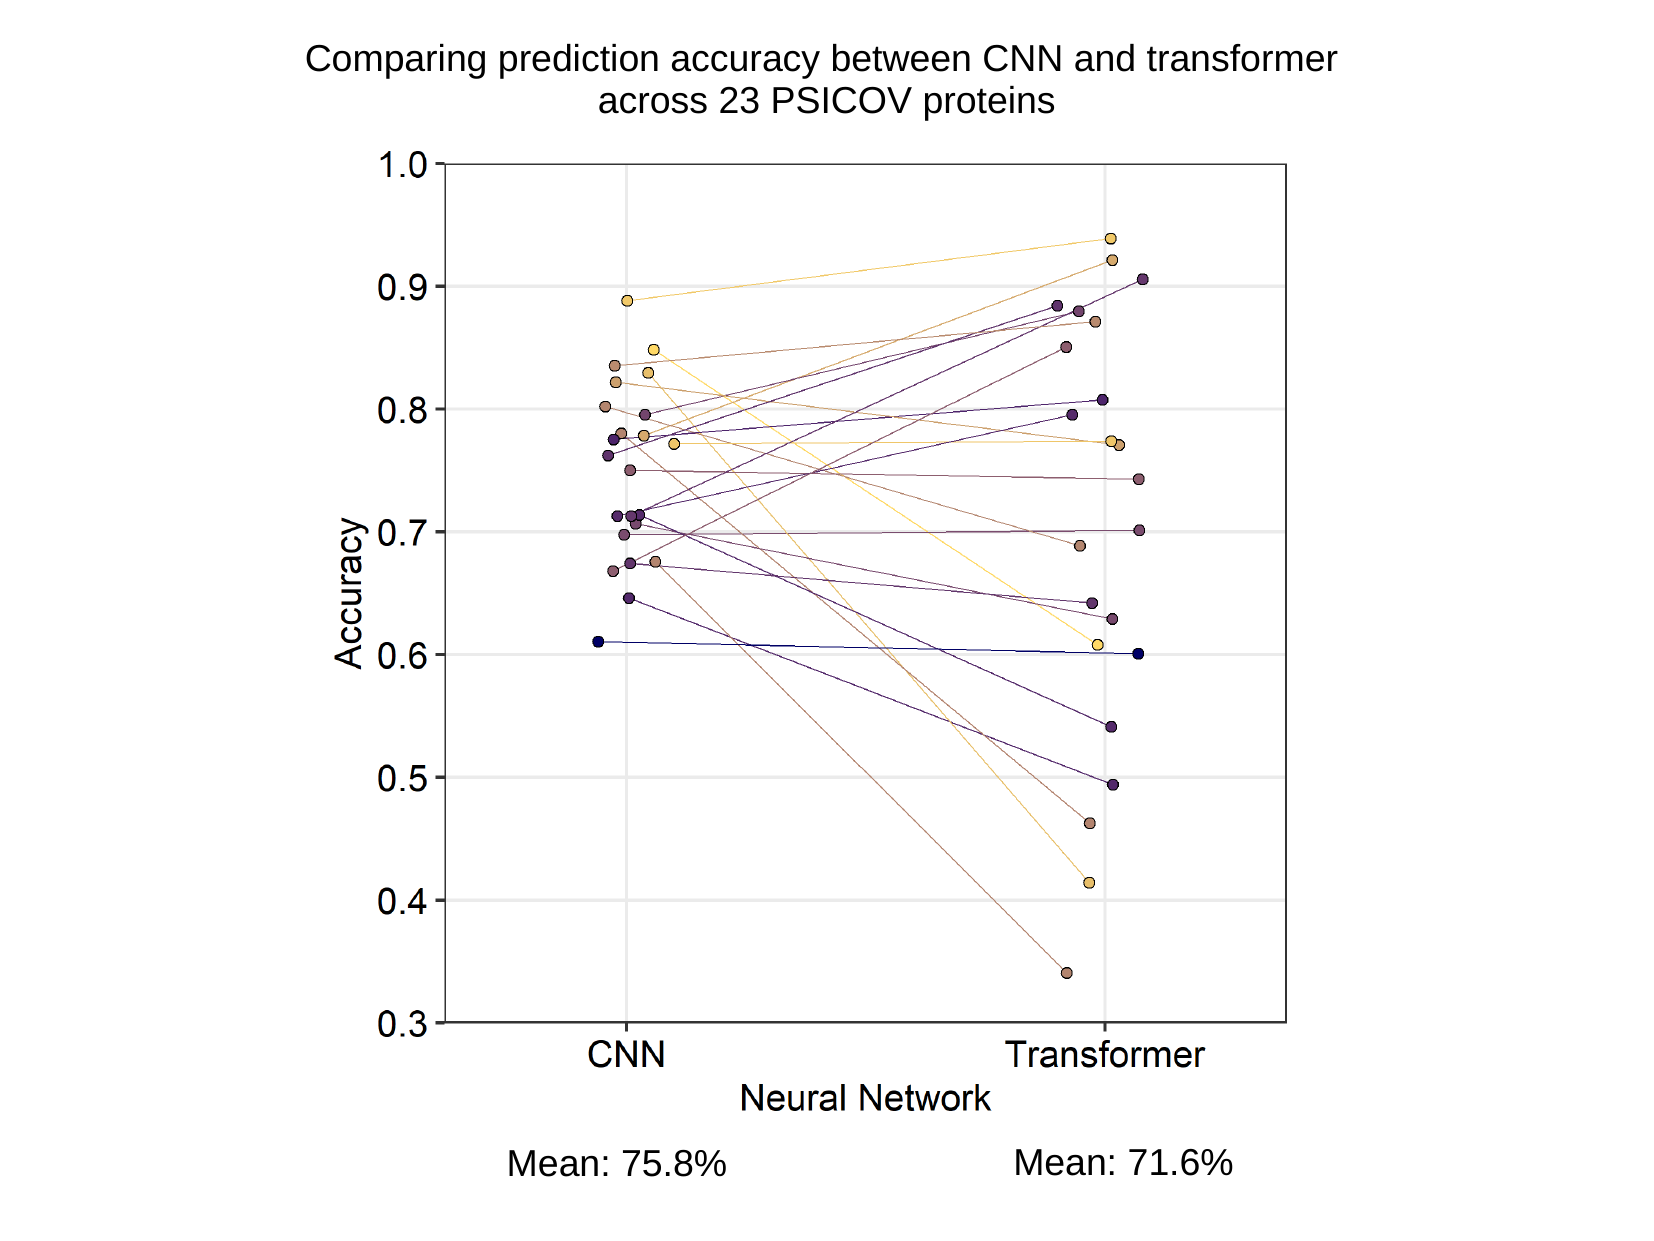

Comparing prediction accuracy between CNN and transformer
across 23 PSICOV proteins
Mean: 71.6%
Mean: 75.8%